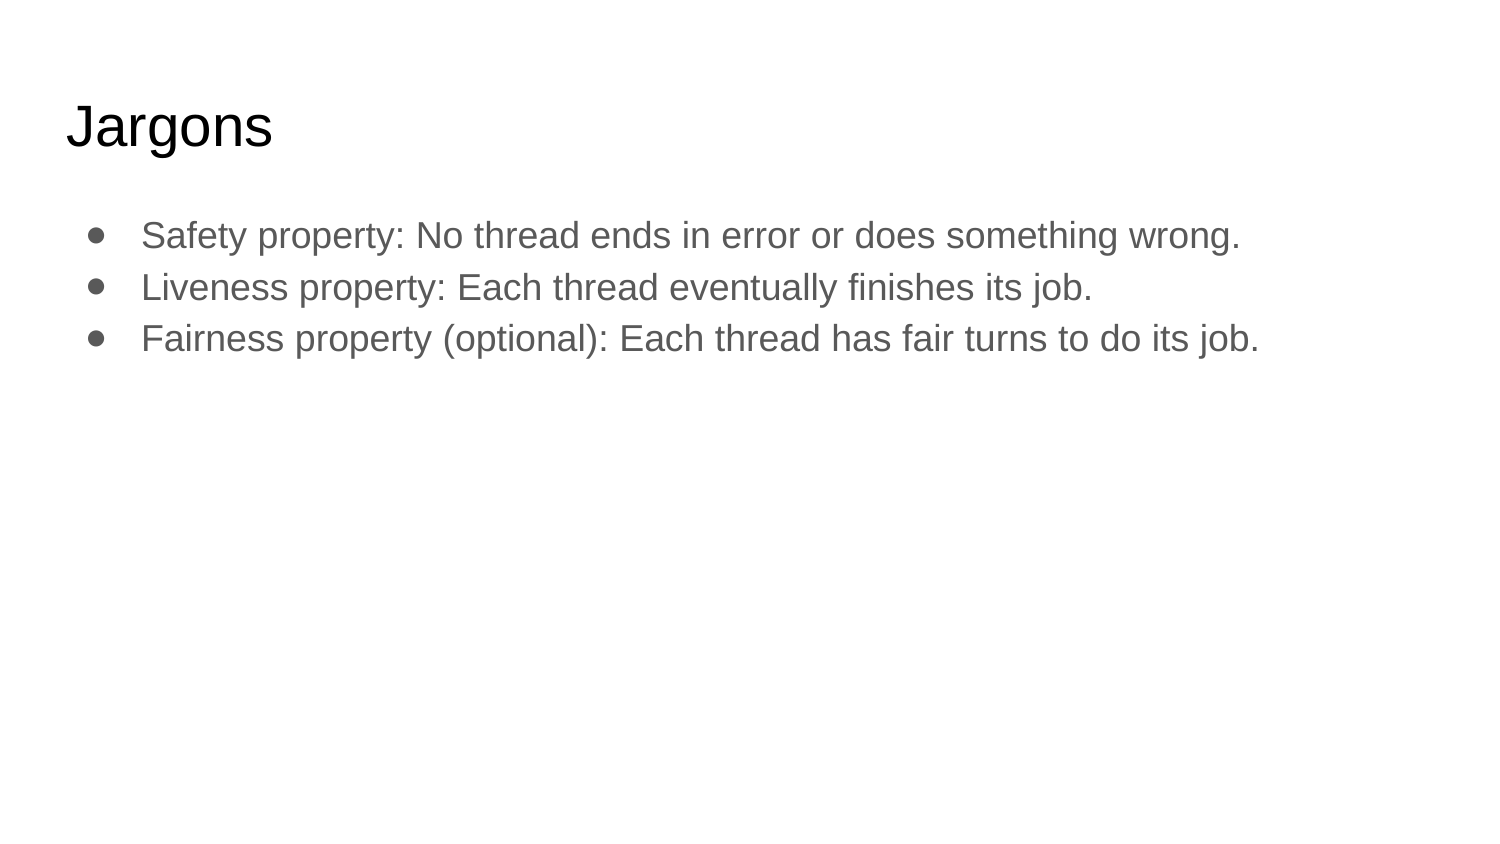

# Jargons
Safety property: No thread ends in error or does something wrong.
Liveness property: Each thread eventually finishes its job.
Fairness property (optional): Each thread has fair turns to do its job.